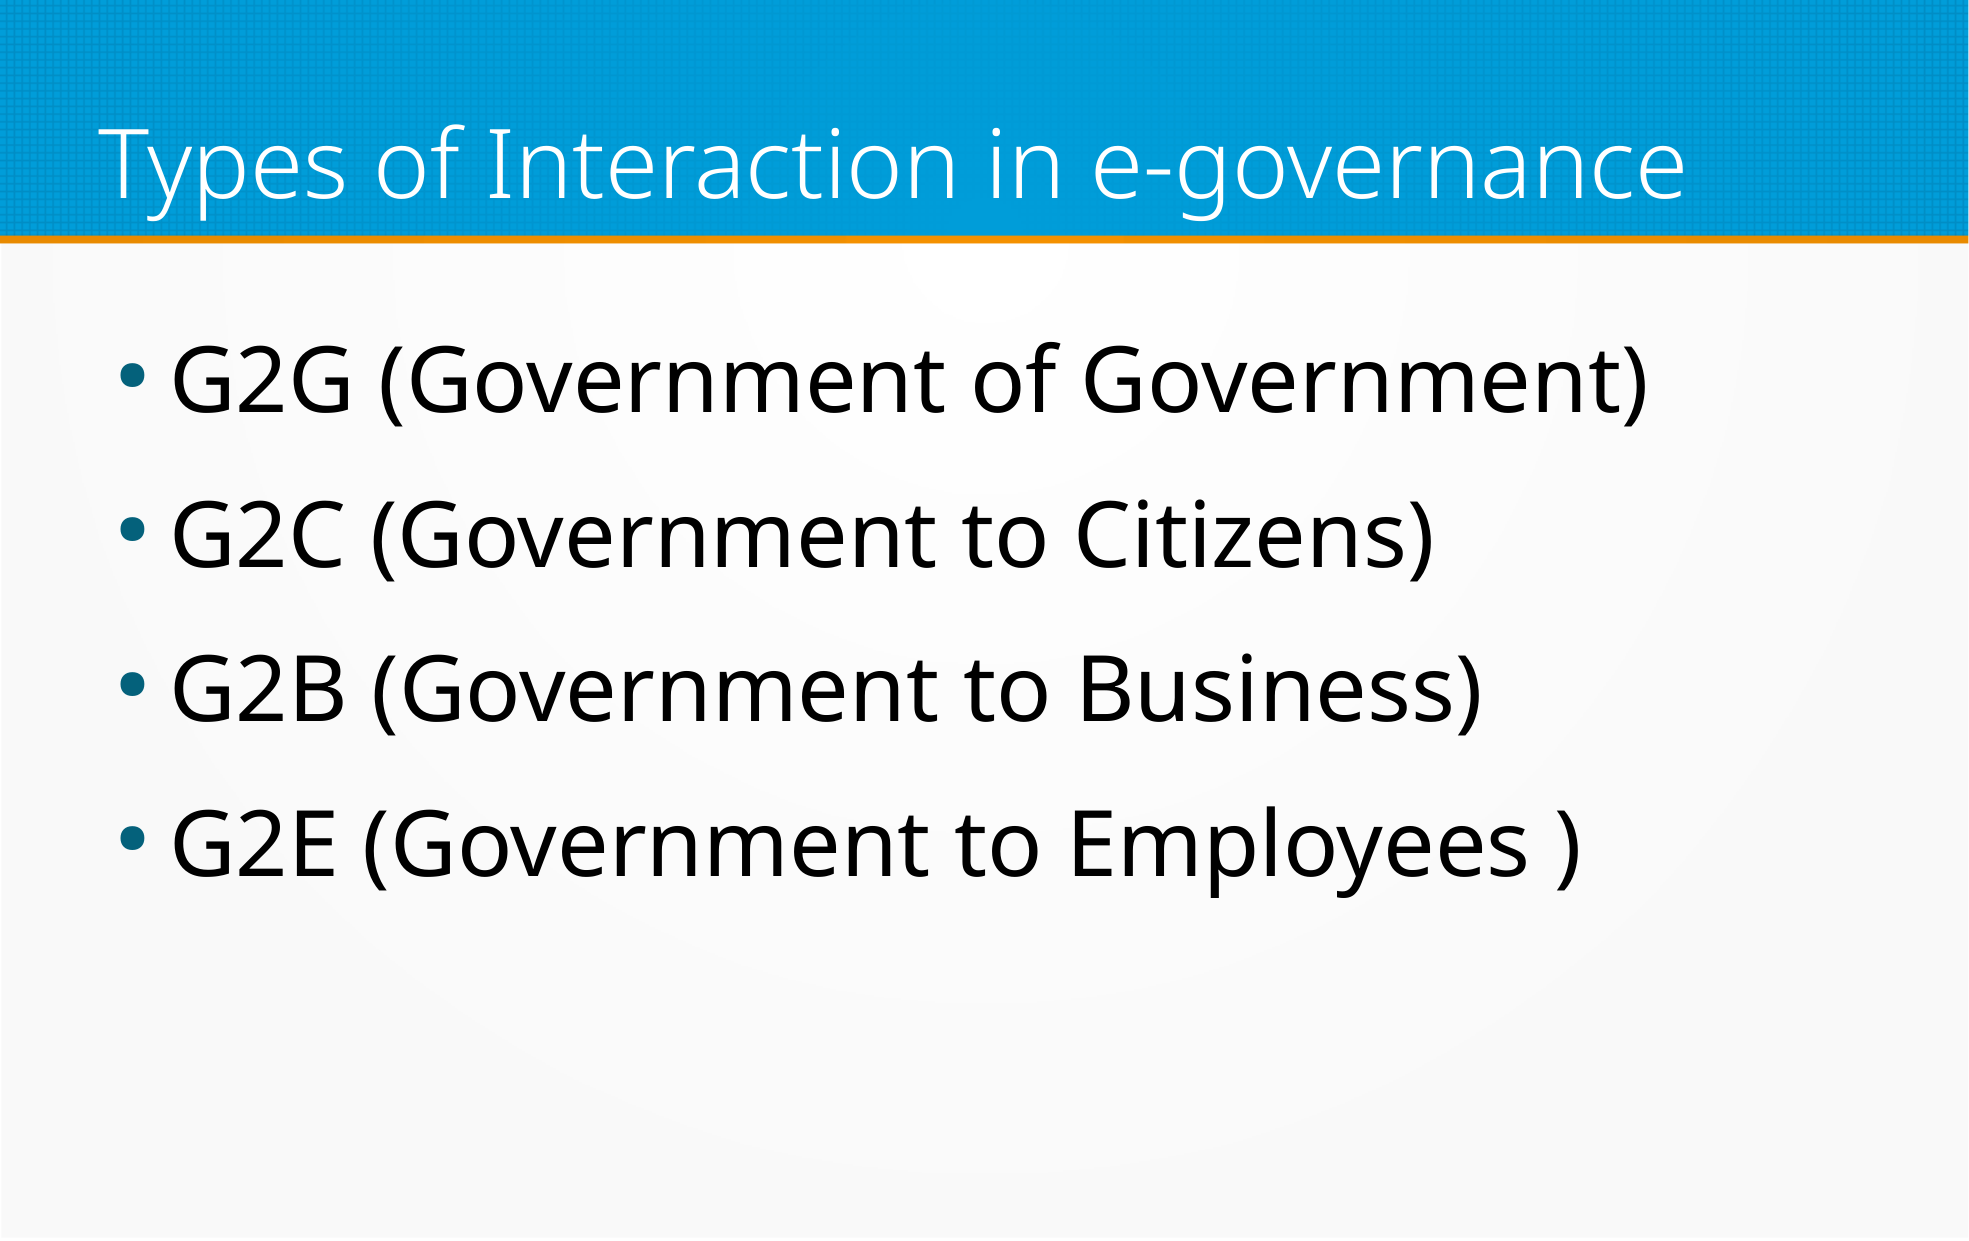

# Types of Interaction in e-governance
G2G (Government of Government)
G2C (Government to Citizens)
G2B (Government to Business)
G2E (Government to Employees )